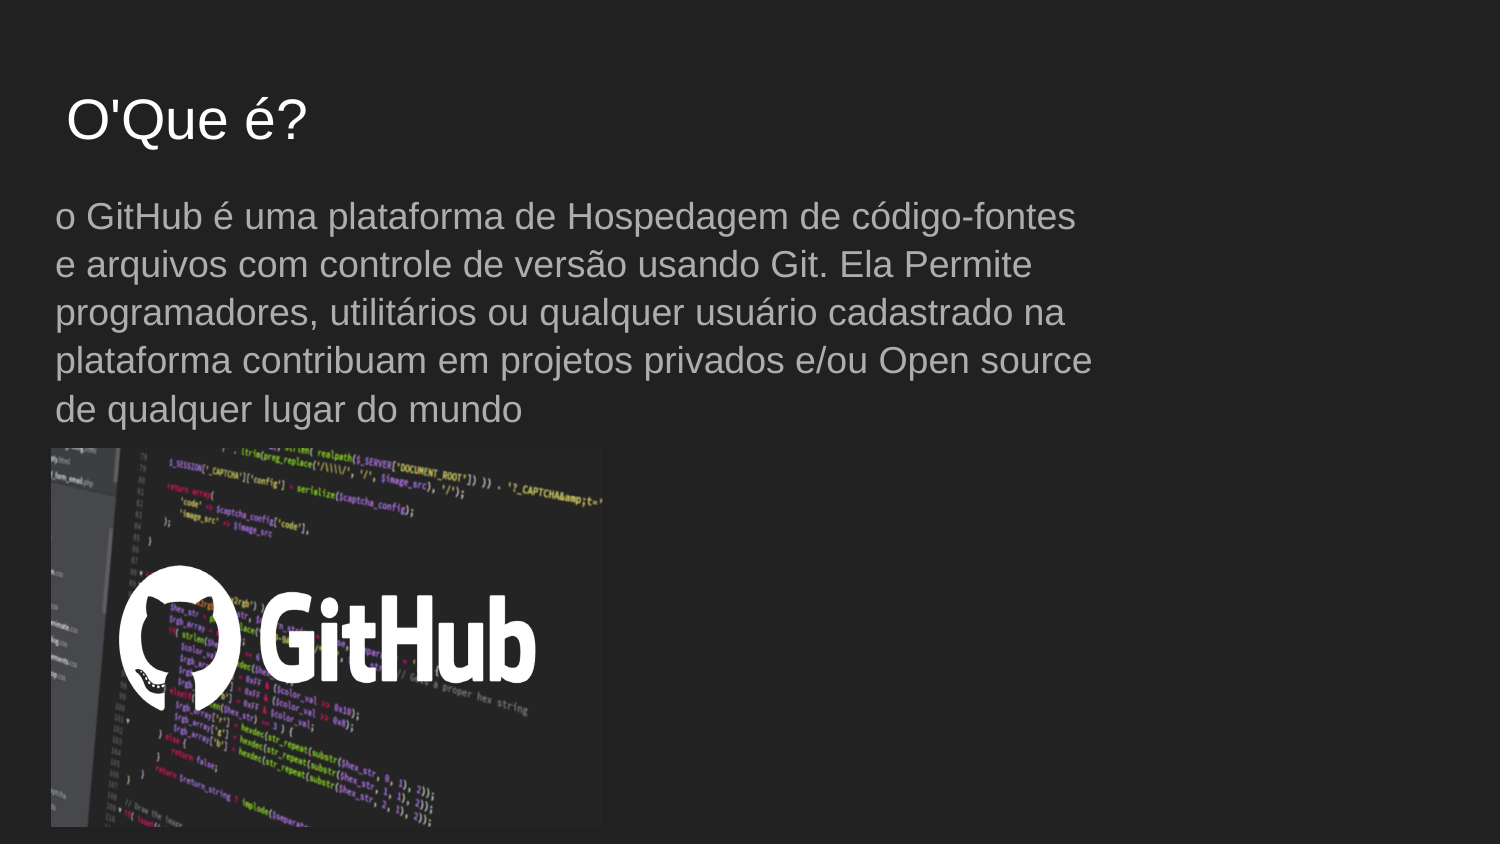

# O'Que é?
o GitHub é uma plataforma de Hospedagem de código-fontes e arquivos com controle de versão usando Git. Ela Permite programadores, utilitários ou qualquer usuário cadastrado na plataforma contribuam em projetos privados e/ou Open source de qualquer lugar do mundo